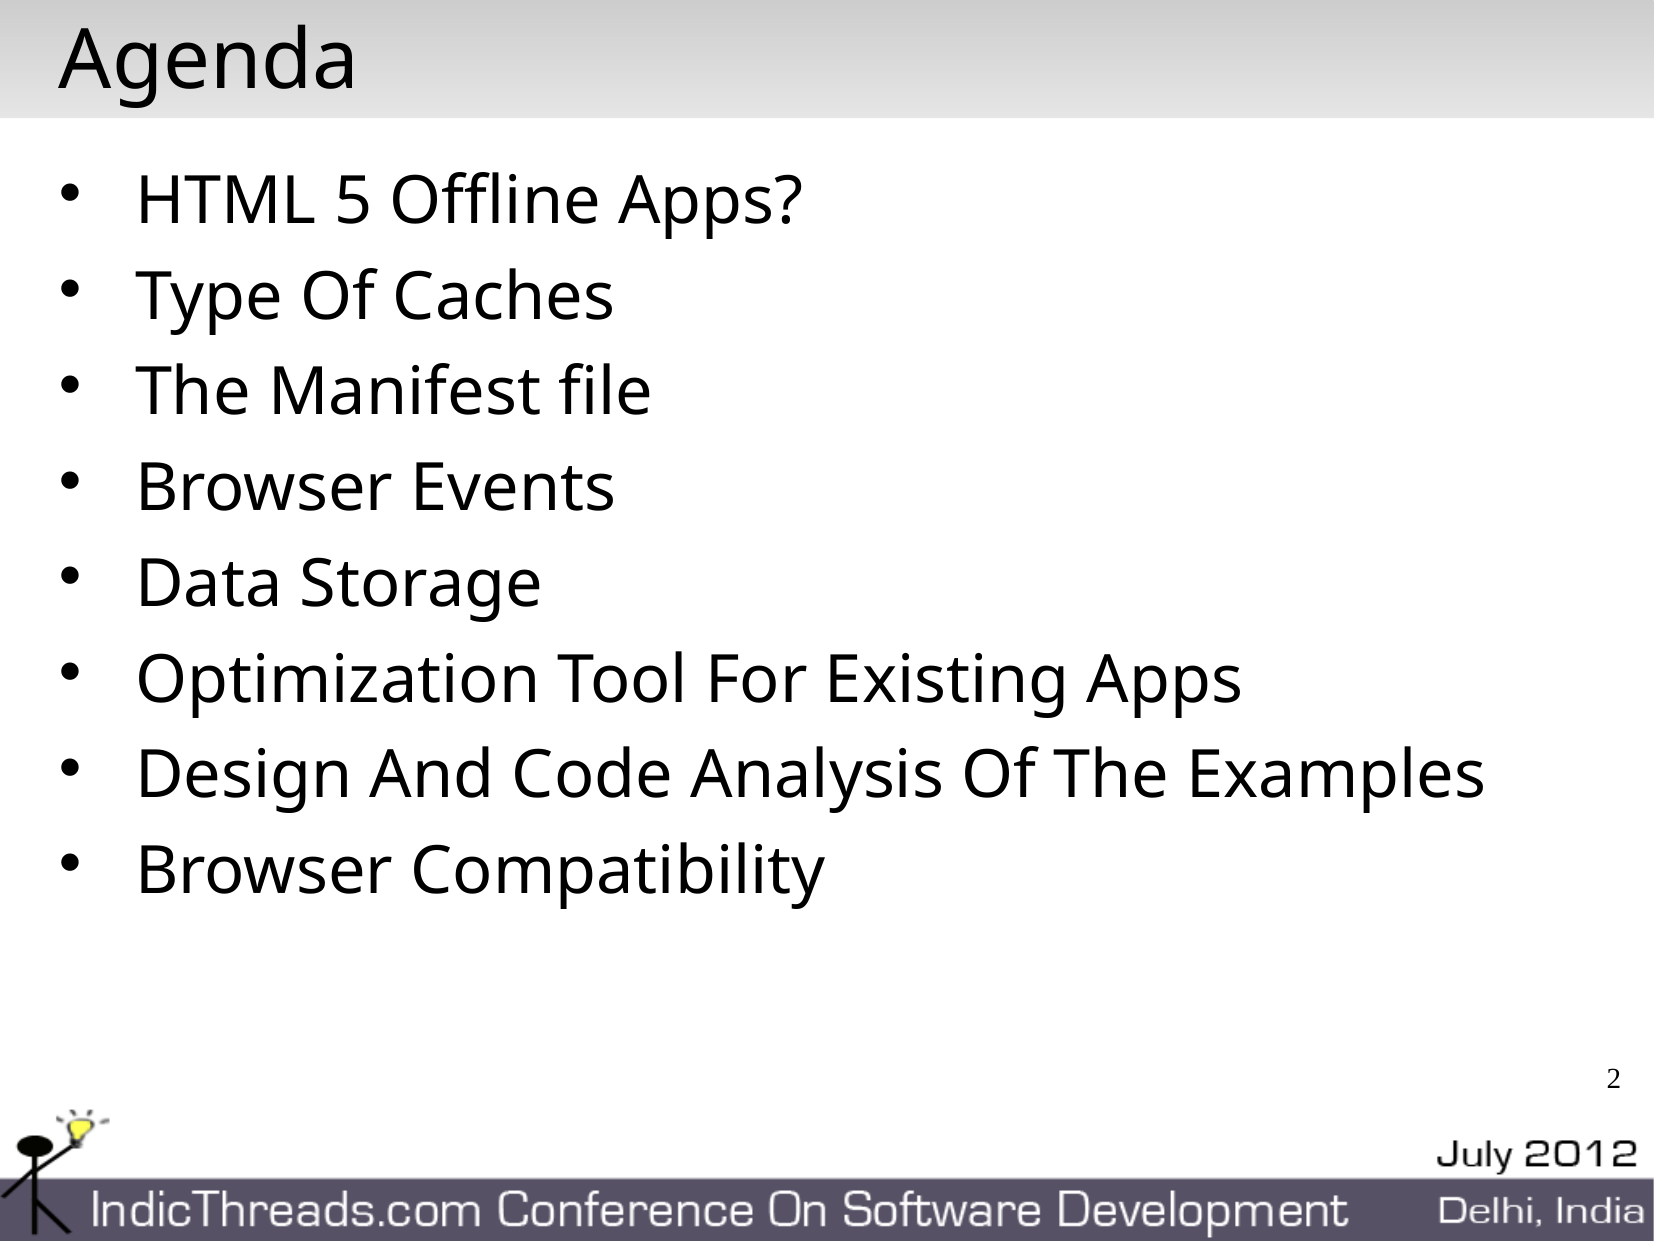

# Agenda
HTML 5 Offline Apps?
Type Of Caches
The Manifest file
Browser Events
Data Storage
Optimization Tool For Existing Apps
Design And Code Analysis Of The Examples
Browser Compatibility
2